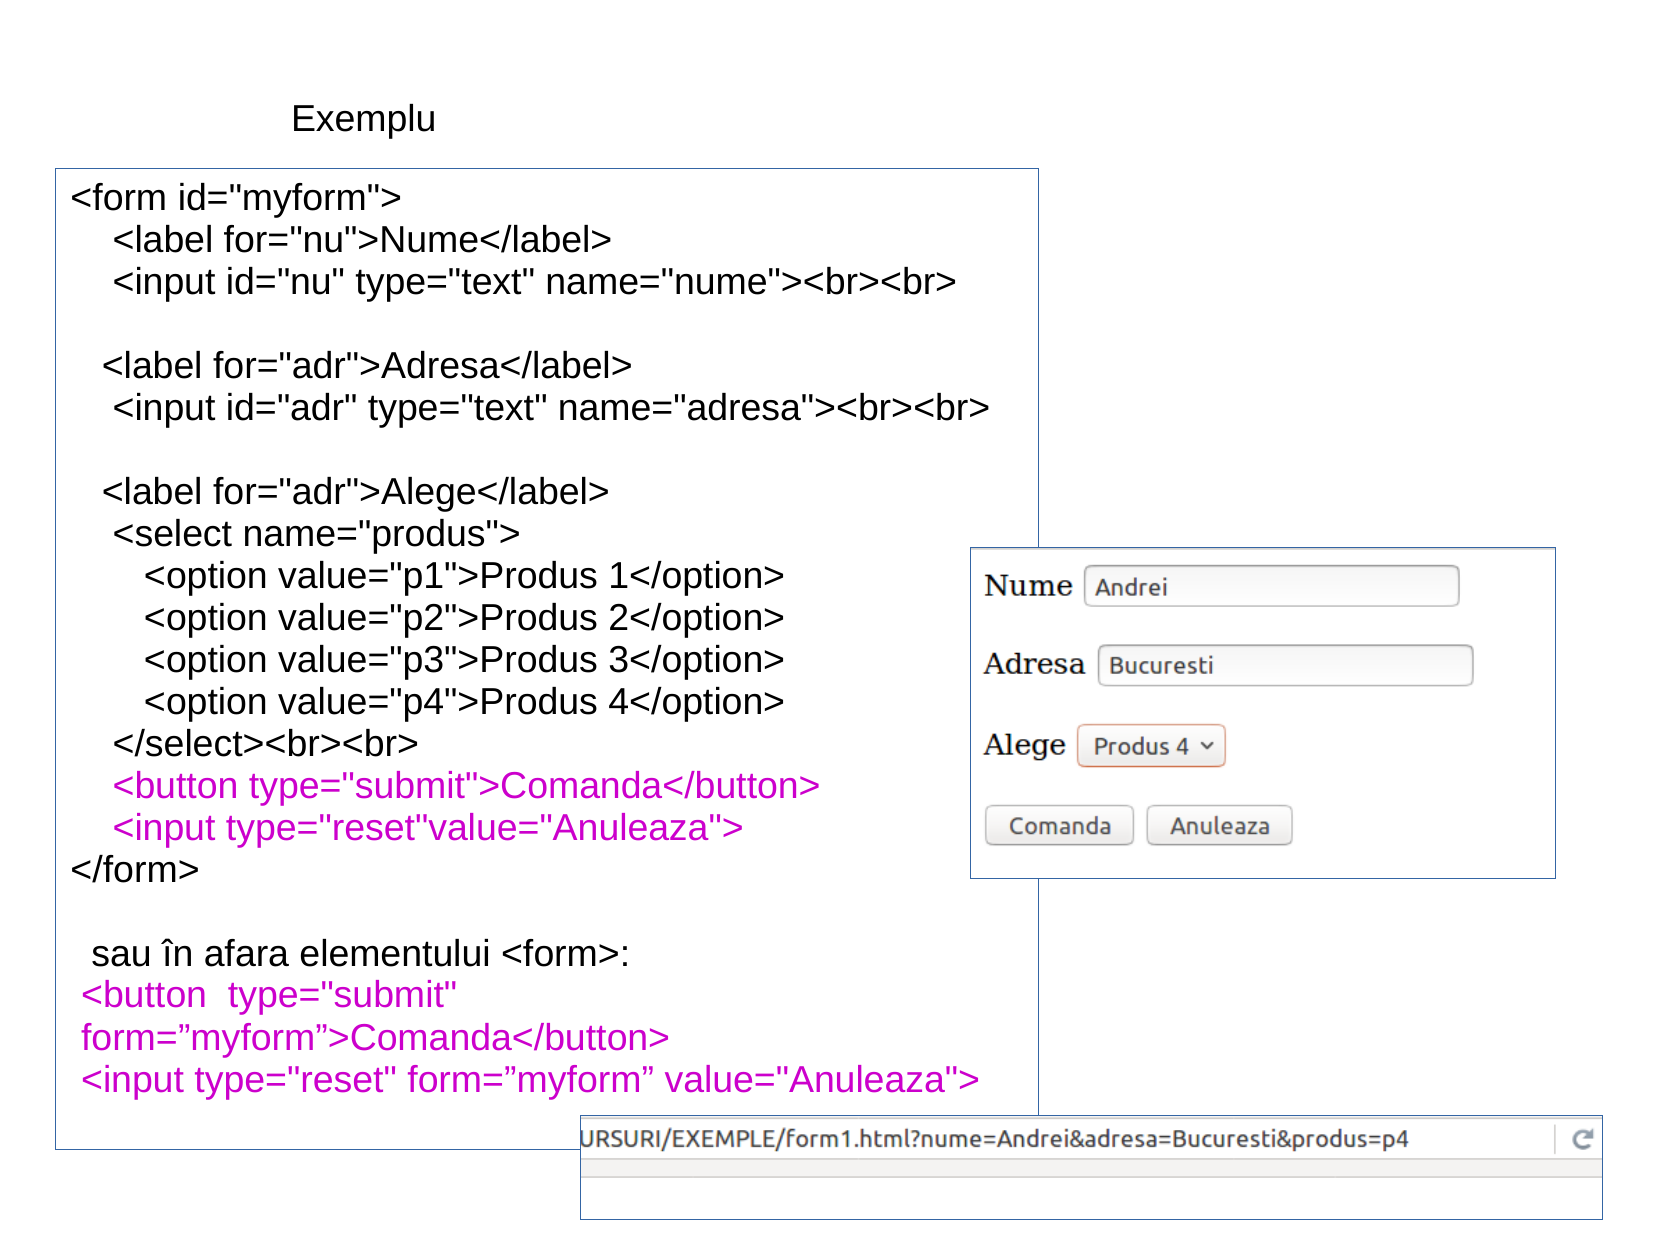

Exemplu
<form id="myform">
 <label for="nu">Nume</label>
 <input id="nu" type="text" name="nume"><br><br>
 <label for="adr">Adresa</label>
 <input id="adr" type="text" name="adresa"><br><br>
 <label for="adr">Alege</label>
 <select name="produs">
 <option value="p1">Produs 1</option>
 <option value="p2">Produs 2</option>
 <option value="p3">Produs 3</option>
 <option value="p4">Produs 4</option>
 </select><br><br>
 <button type="submit">Comanda</button>
 <input type="reset"value="Anuleaza">
</form>
 sau în afara elementului <form>:
 <button type="submit"
 form=”myform”>Comanda</button>
 <input type="reset" form=”myform” value="Anuleaza">